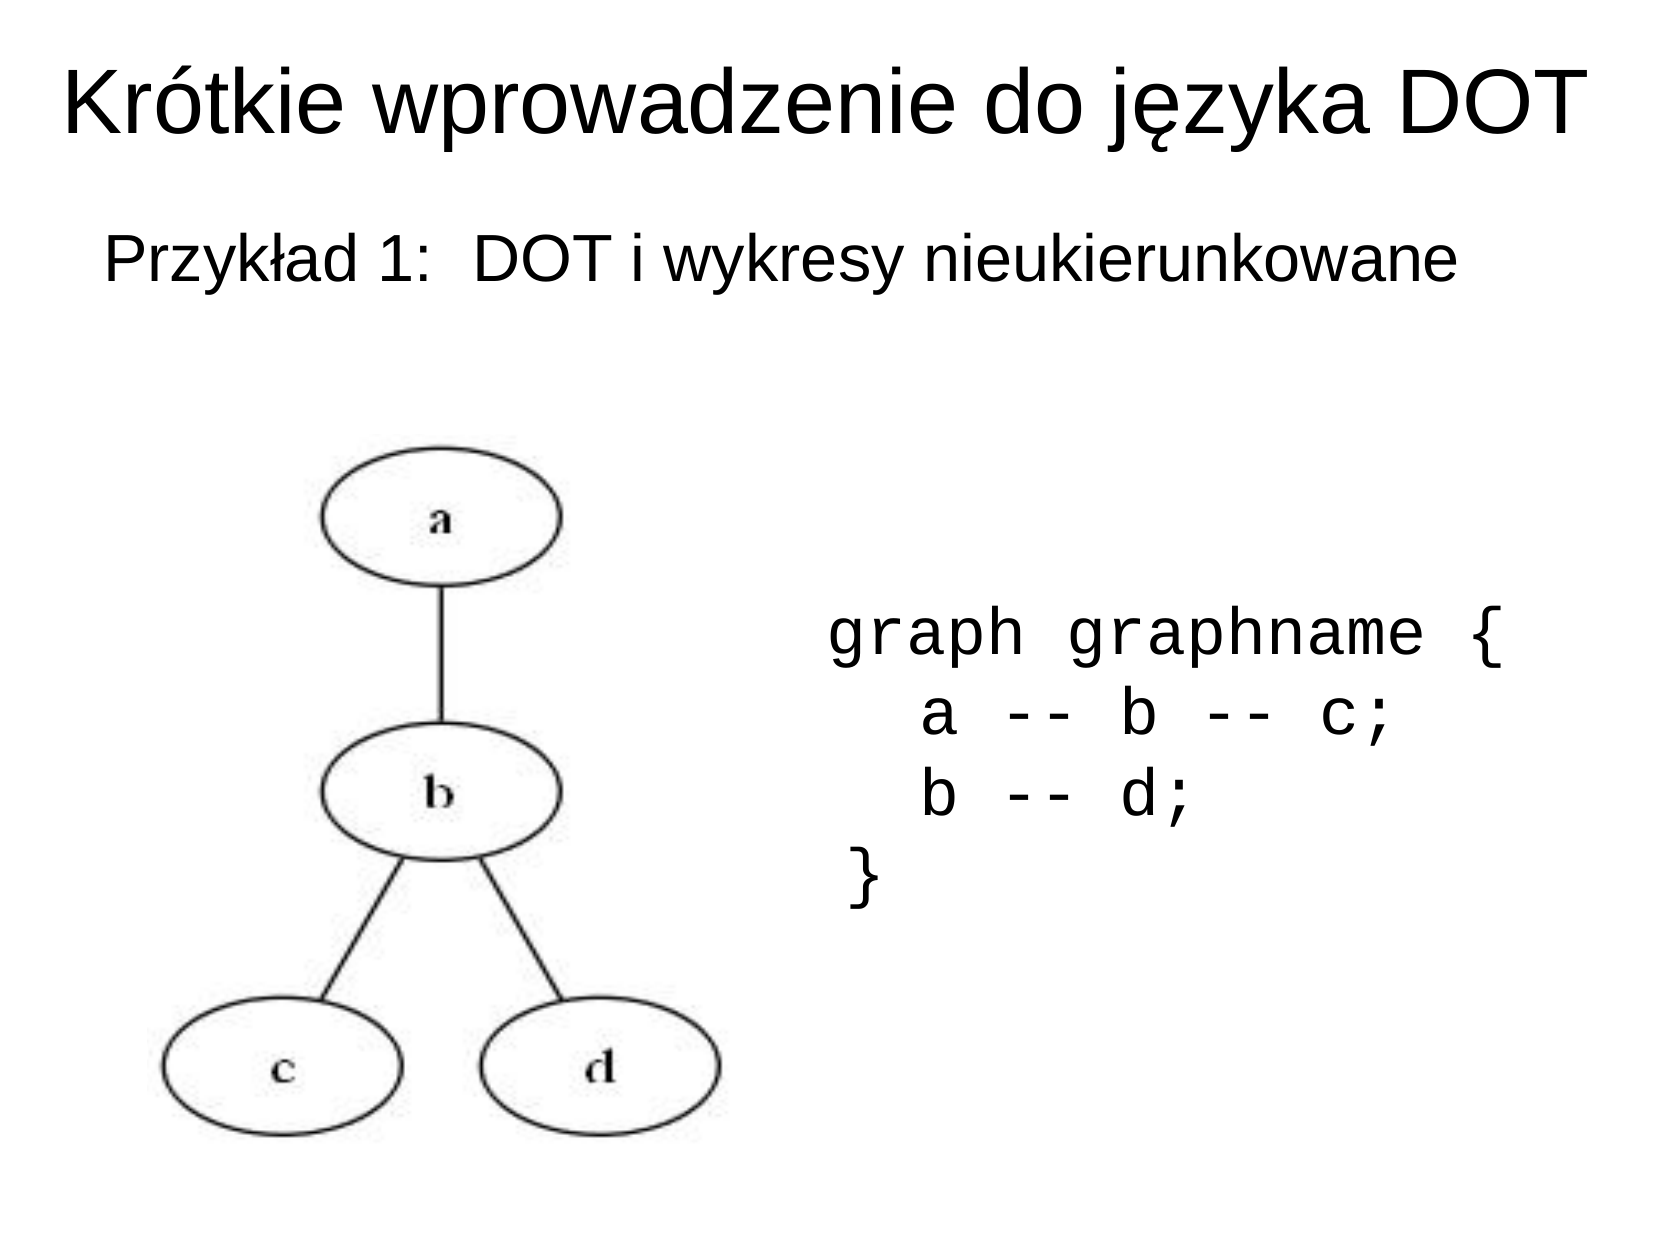

# Krótkie wprowadzenie do języka DOT
	Przykład 1: 	DOT i wykresy nieukierunkowane
graph graphname {
 a -- b -- c;
 b -- d;
 }